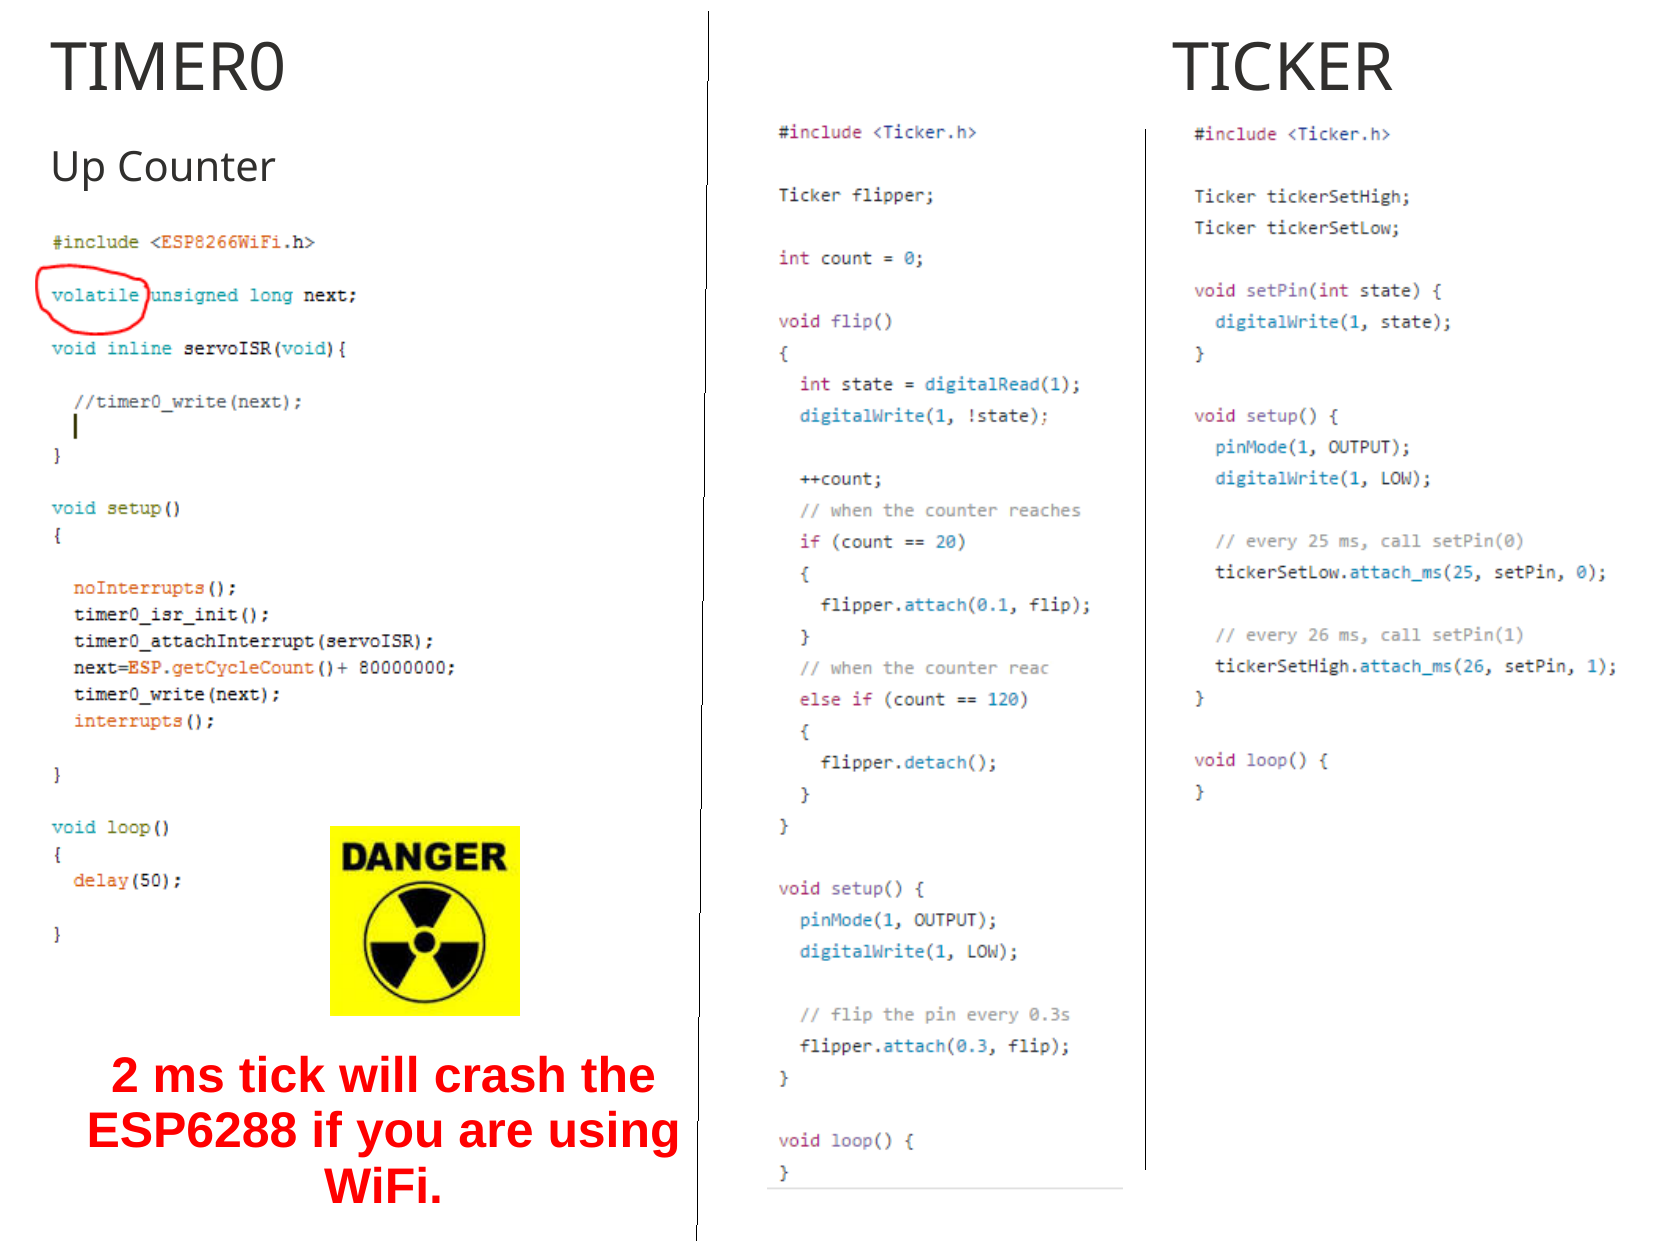

TIMER0
Up Counter
TICKER
2 ms tick will crash the ESP6288 if you are using WiFi.